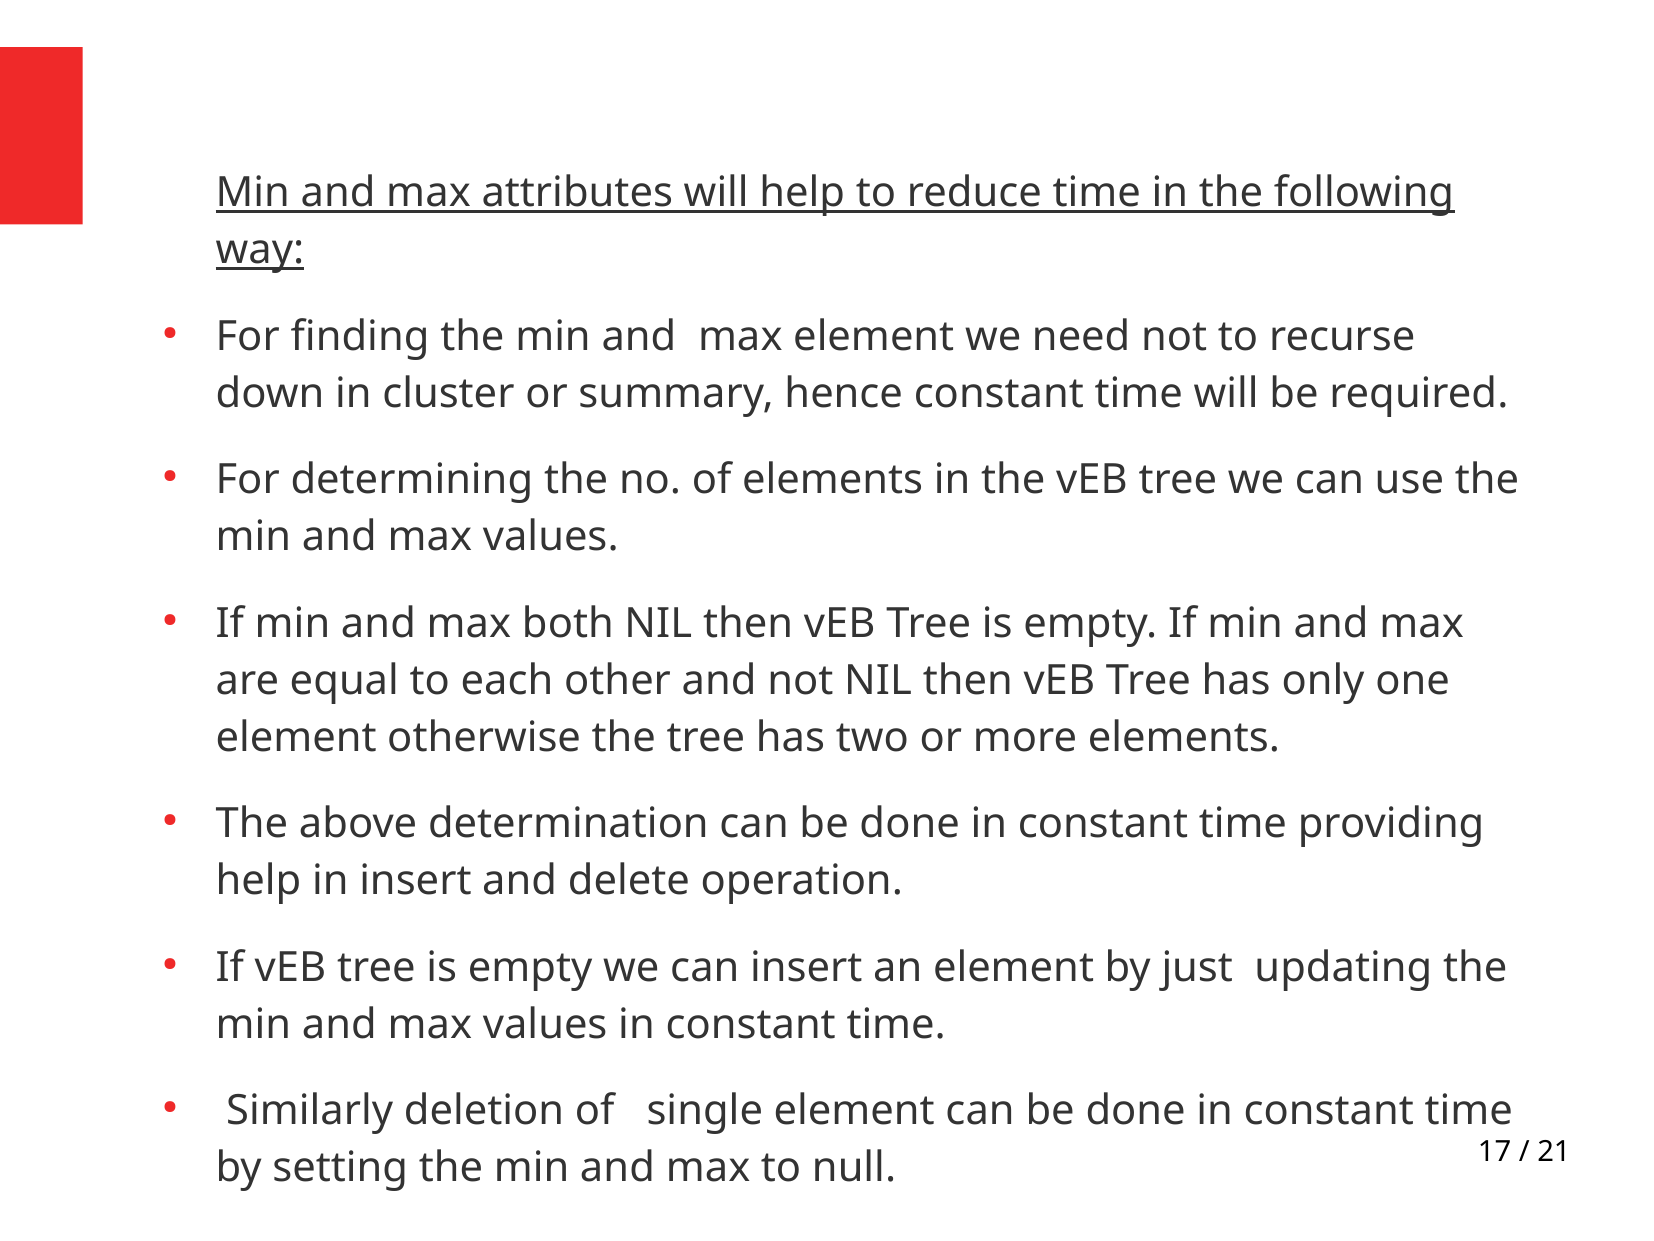

Min and max attributes will help to reduce time in the following way:
For finding the min and max element we need not to recurse down in cluster or summary, hence constant time will be required.
For determining the no. of elements in the vEB tree we can use the min and max values.
If min and max both NIL then vEB Tree is empty. If min and max are equal to each other and not NIL then vEB Tree has only one element otherwise the tree has two or more elements.
The above determination can be done in constant time providing help in insert and delete operation.
If vEB tree is empty we can insert an element by just updating the min and max values in constant time.
 Similarly deletion of single element can be done in constant time by setting the min and max to null.
17